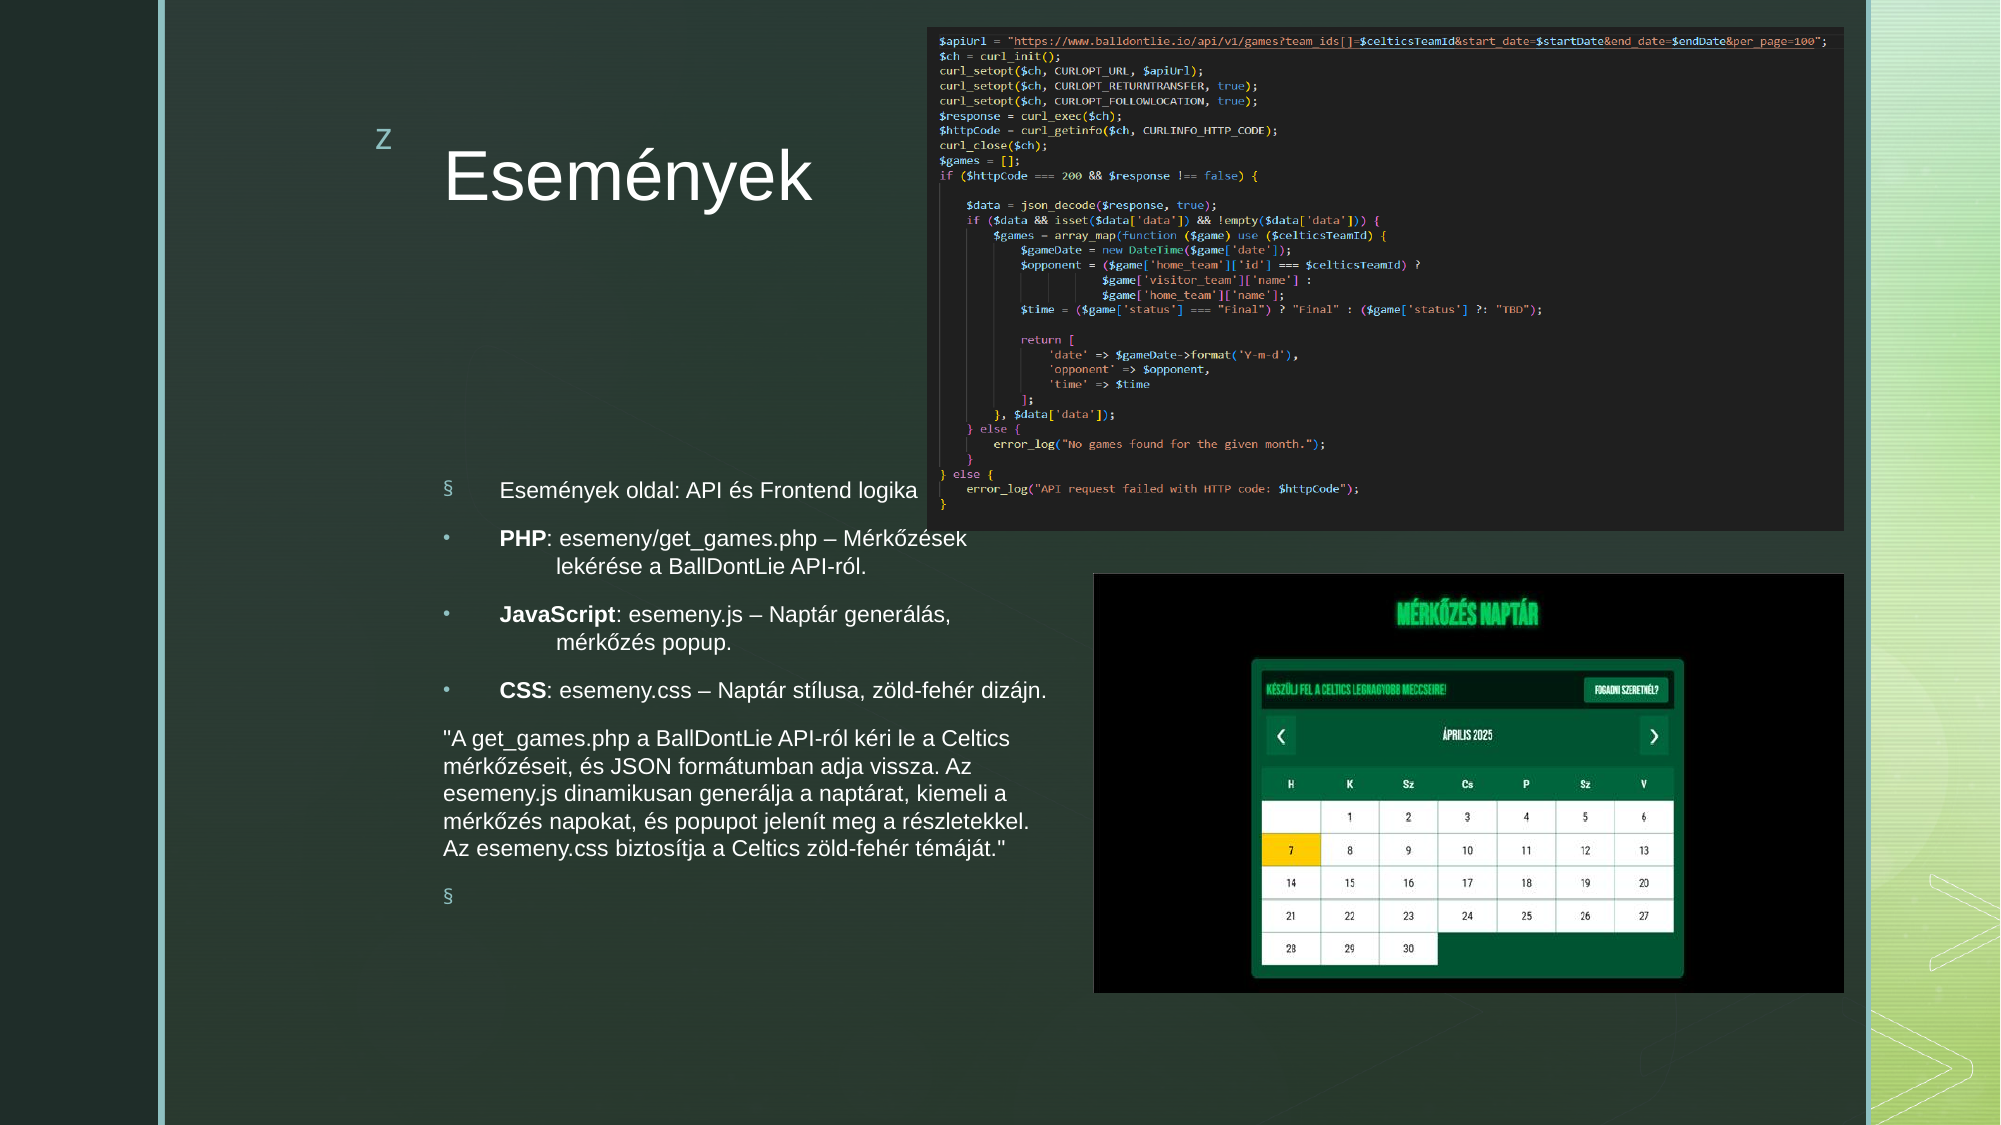

# Események
Események oldal: API és Frontend logika
PHP: esemeny/get_games.php – Mérkőzések lekérése a BallDontLie API-ról.
JavaScript: esemeny.js – Naptár generálás, mérkőzés popup.
CSS: esemeny.css – Naptár stílusa, zöld-fehér dizájn.
"A get_games.php a BallDontLie API-ról kéri le a Celtics mérkőzéseit, és JSON formátumban adja vissza. Az esemeny.js dinamikusan generálja a naptárat, kiemeli a mérkőzés napokat, és popupot jelenít meg a részletekkel. Az esemeny.css biztosítja a Celtics zöld-fehér témáját."